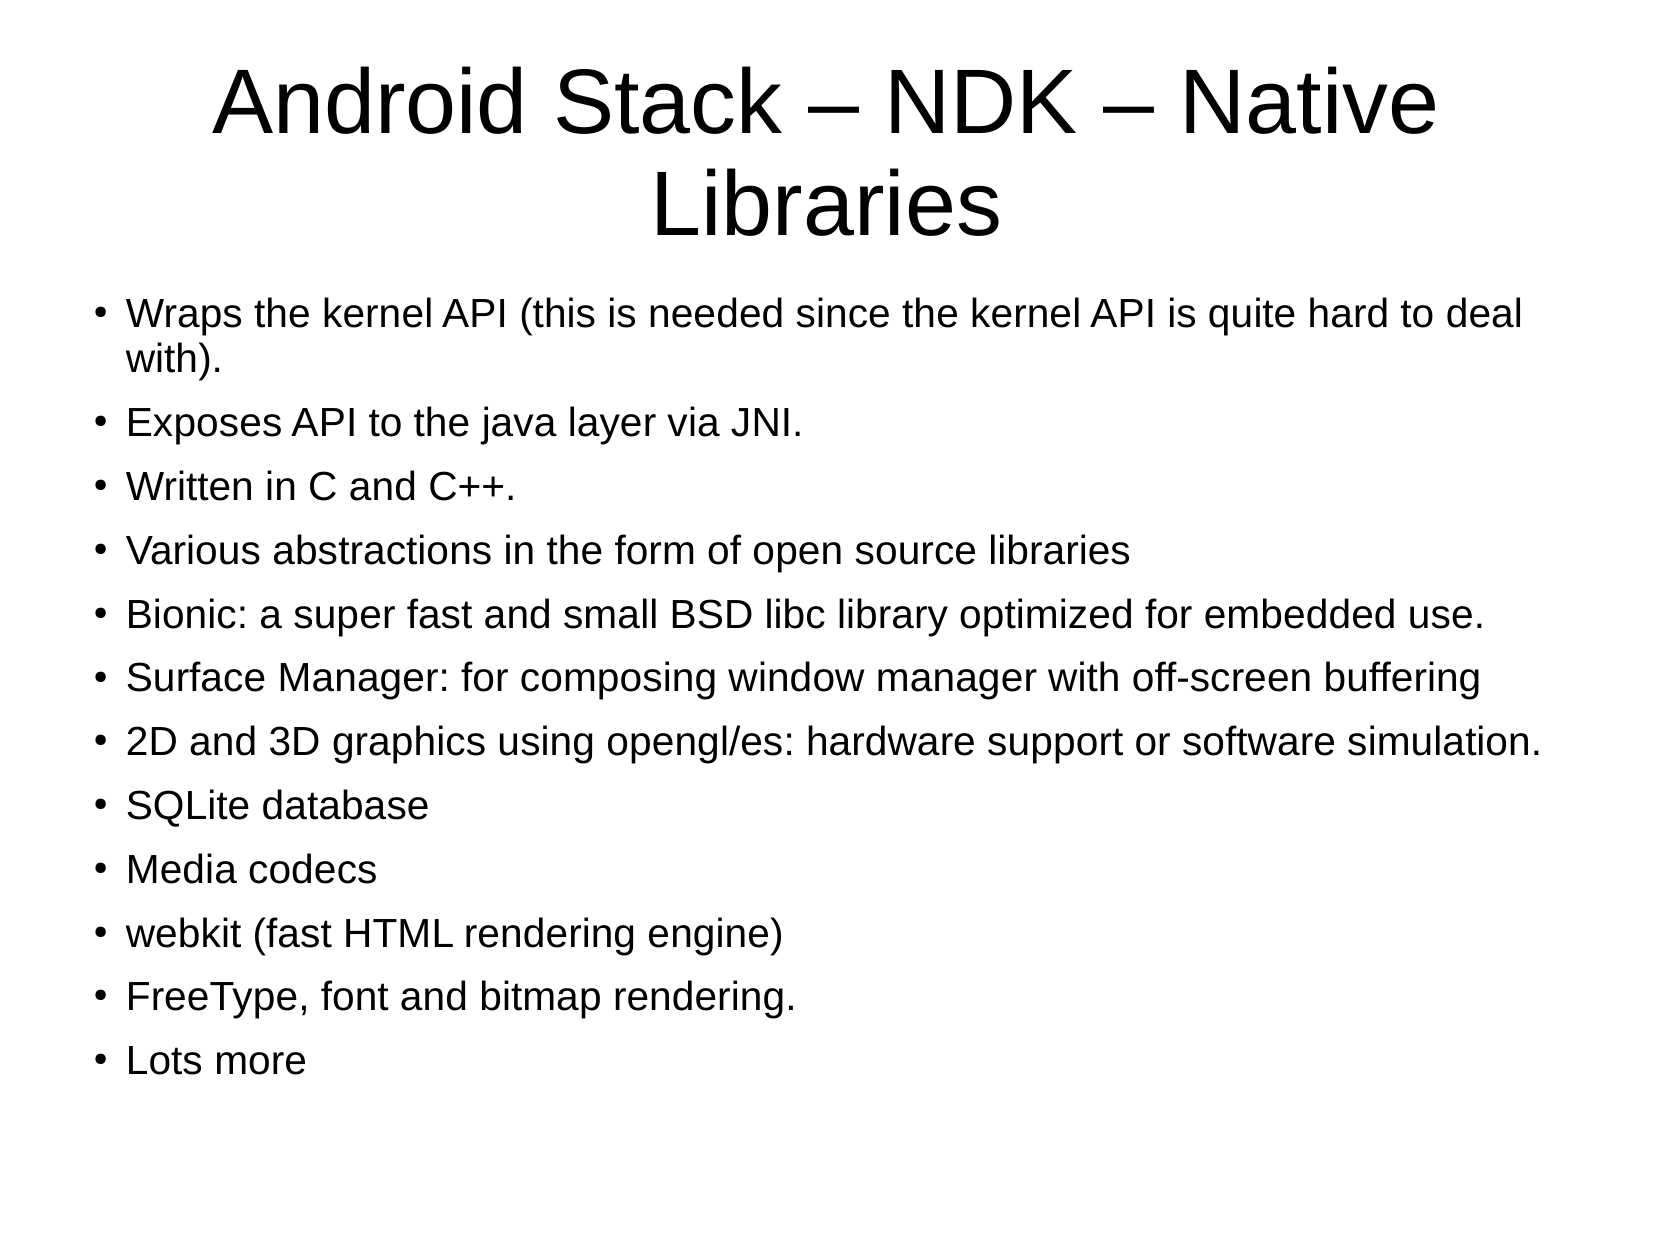

# Android Stack – NDK – Native Libraries
Wraps the kernel API (this is needed since the kernel API is quite hard to deal with).
Exposes API to the java layer via JNI.
Written in C and C++.
Various abstractions in the form of open source libraries
Bionic: a super fast and small BSD libc library optimized for embedded use.
Surface Manager: for composing window manager with off-screen buffering
2D and 3D graphics using opengl/es: hardware support or software simulation.
SQLite database
Media codecs
webkit (fast HTML rendering engine)
FreeType, font and bitmap rendering.
Lots more